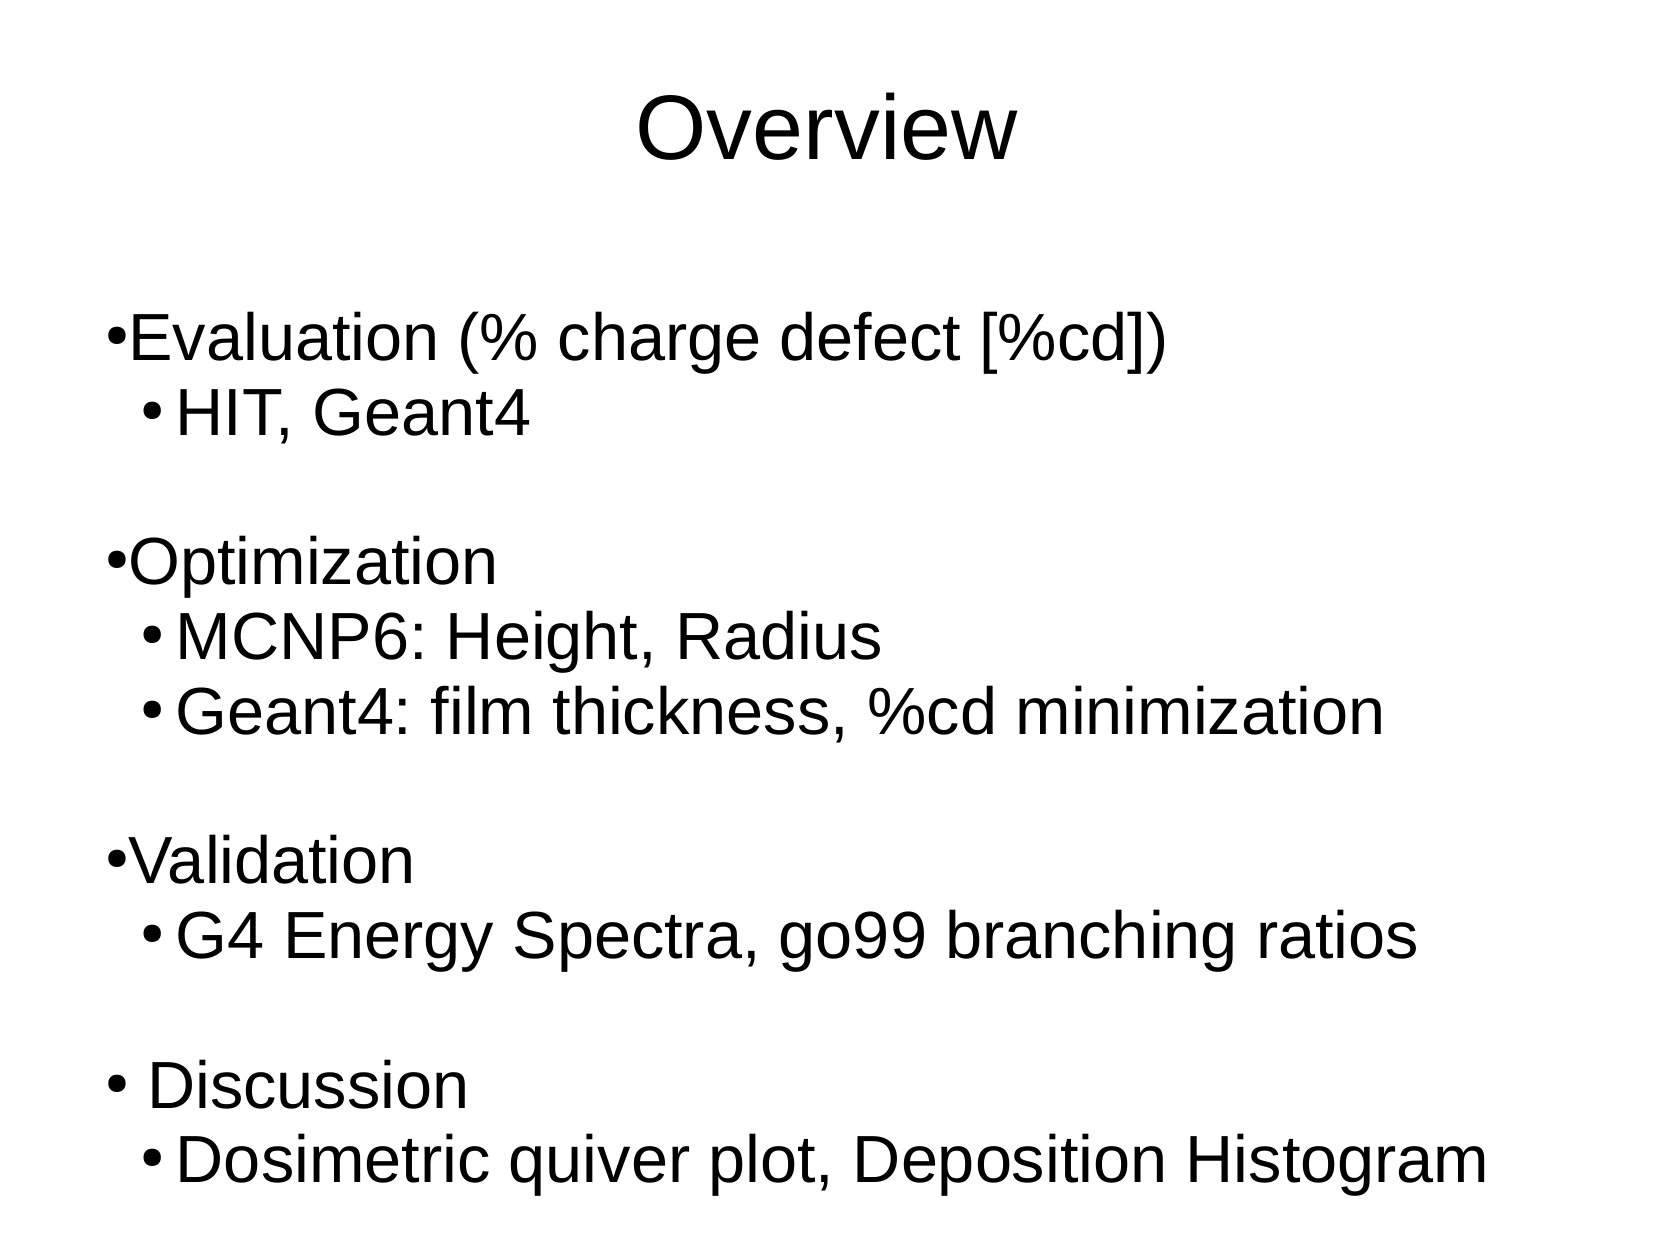

# Overview
Evaluation (% charge defect [%cd])
HIT, Geant4
Optimization
MCNP6: Height, Radius
Geant4: film thickness, %cd minimization
Validation
G4 Energy Spectra, go99 branching ratios
 Discussion
Dosimetric quiver plot, Deposition Histogram